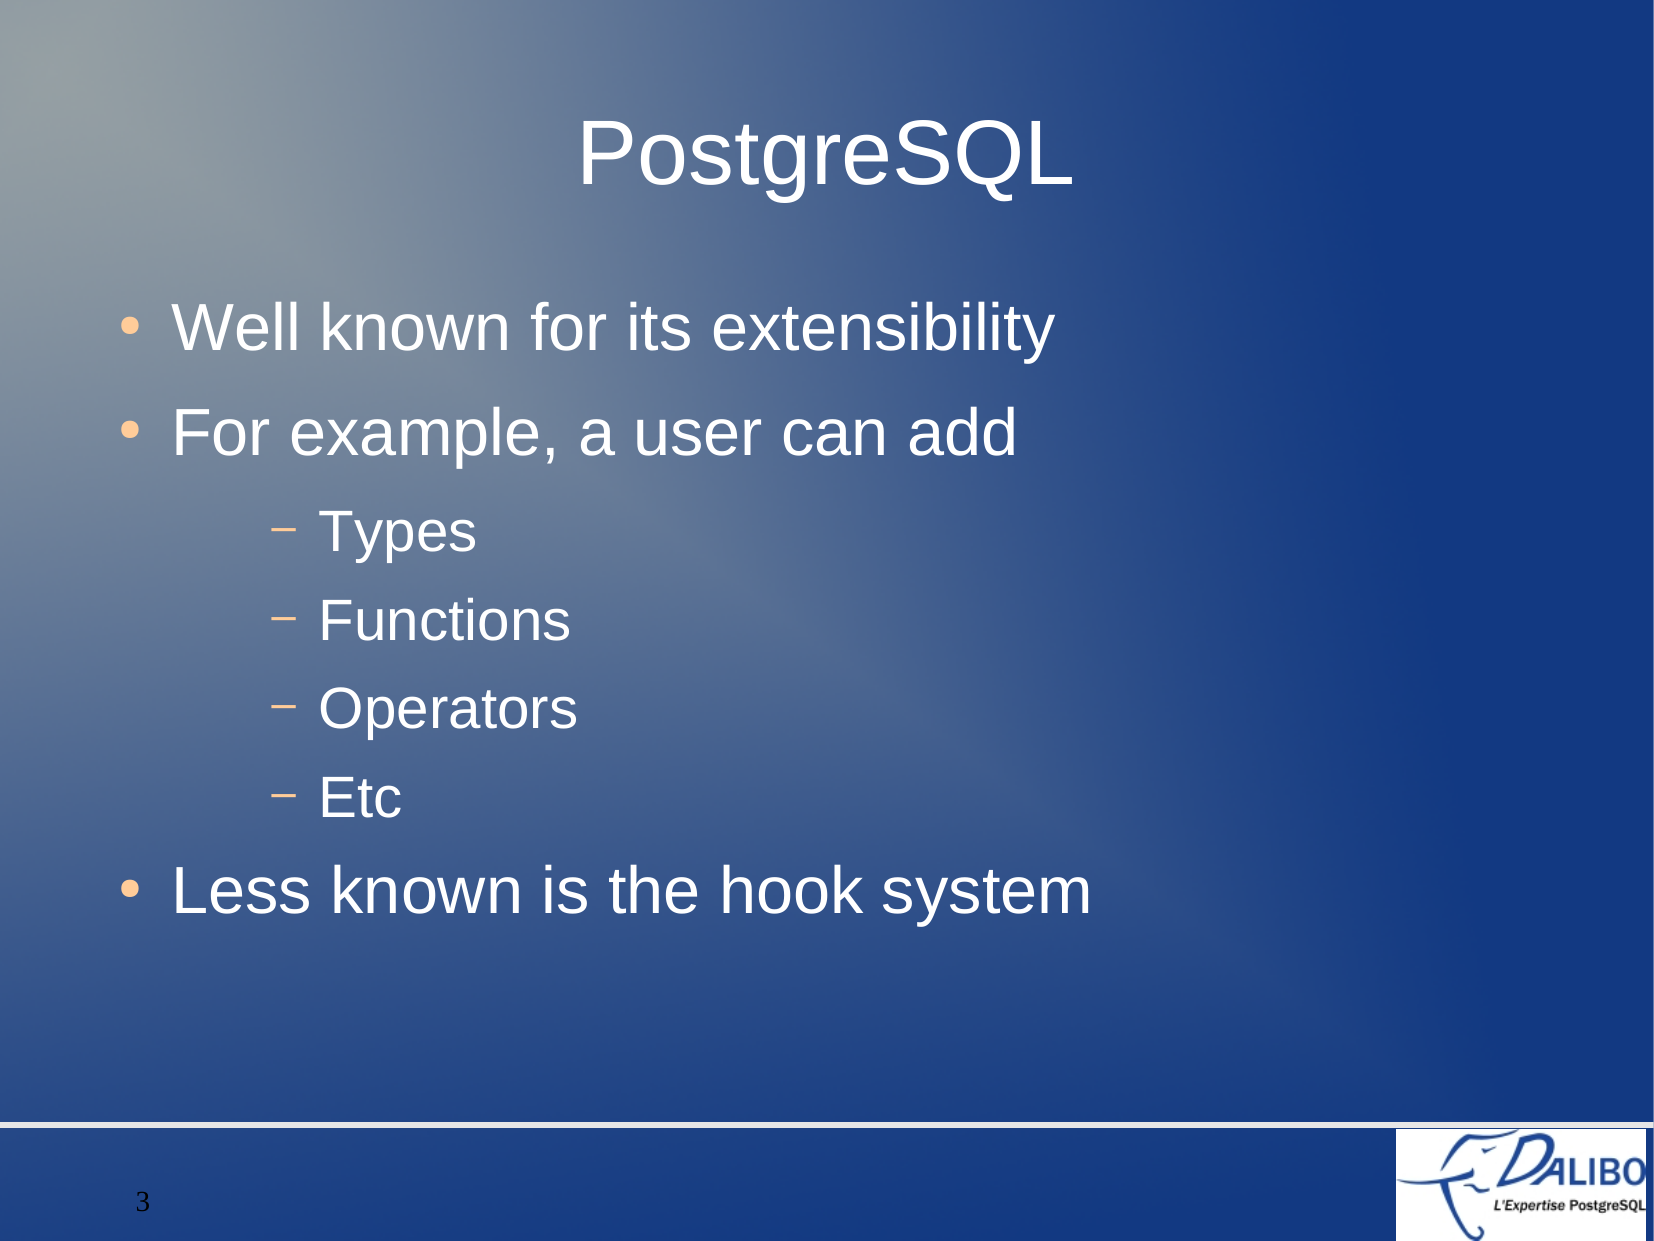

# PostgreSQL
Well known for its extensibility
For example, a user can add
Types
Functions
Operators
Etc
Less known is the hook system